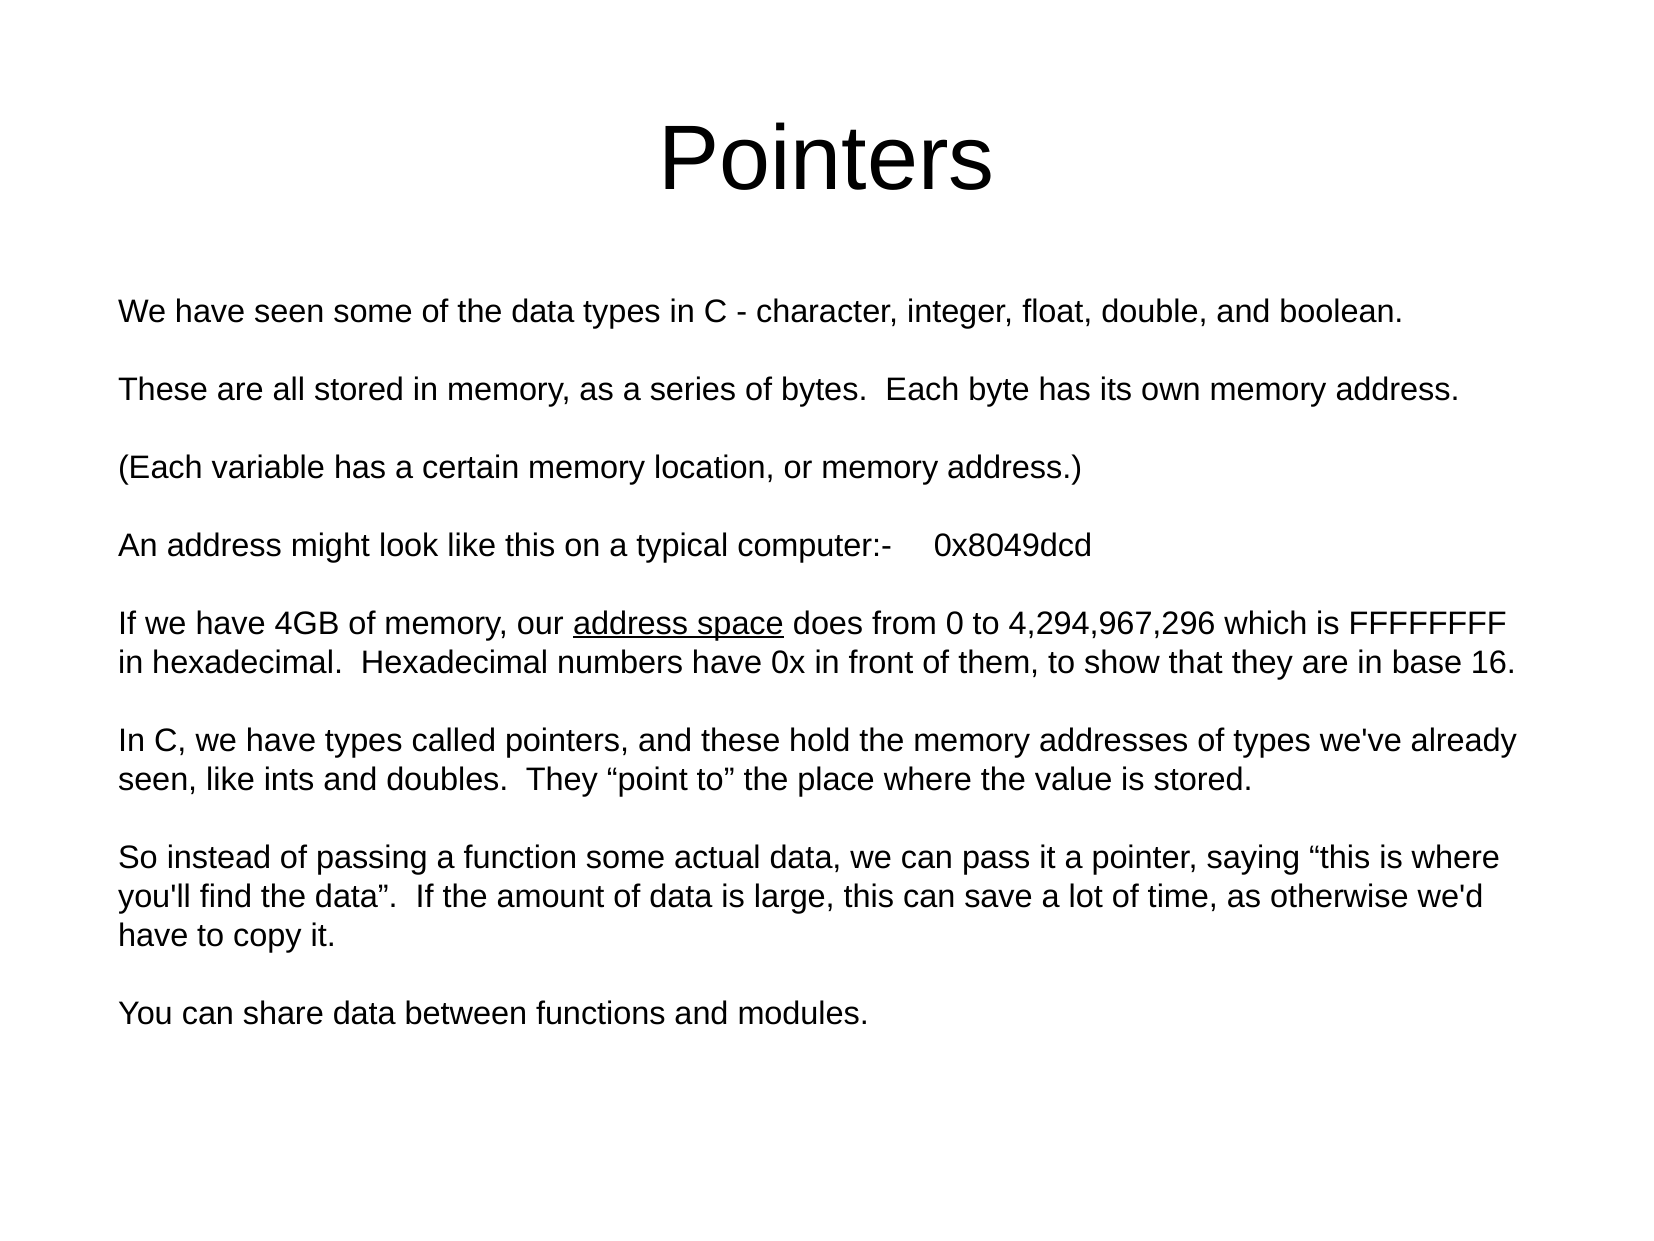

# Pointers
We have seen some of the data types in C - character, integer, float, double, and boolean.
These are all stored in memory, as a series of bytes. Each byte has its own memory address.
(Each variable has a certain memory location, or memory address.)
An address might look like this on a typical computer:- 	0x8049dcd
If we have 4GB of memory, our address space does from 0 to 4,294,967,296 which is FFFFFFFF in hexadecimal. Hexadecimal numbers have 0x in front of them, to show that they are in base 16.
In C, we have types called pointers, and these hold the memory addresses of types we've already seen, like ints and doubles. They “point to” the place where the value is stored.
So instead of passing a function some actual data, we can pass it a pointer, saying “this is where you'll find the data”. If the amount of data is large, this can save a lot of time, as otherwise we'd have to copy it.
You can share data between functions and modules.